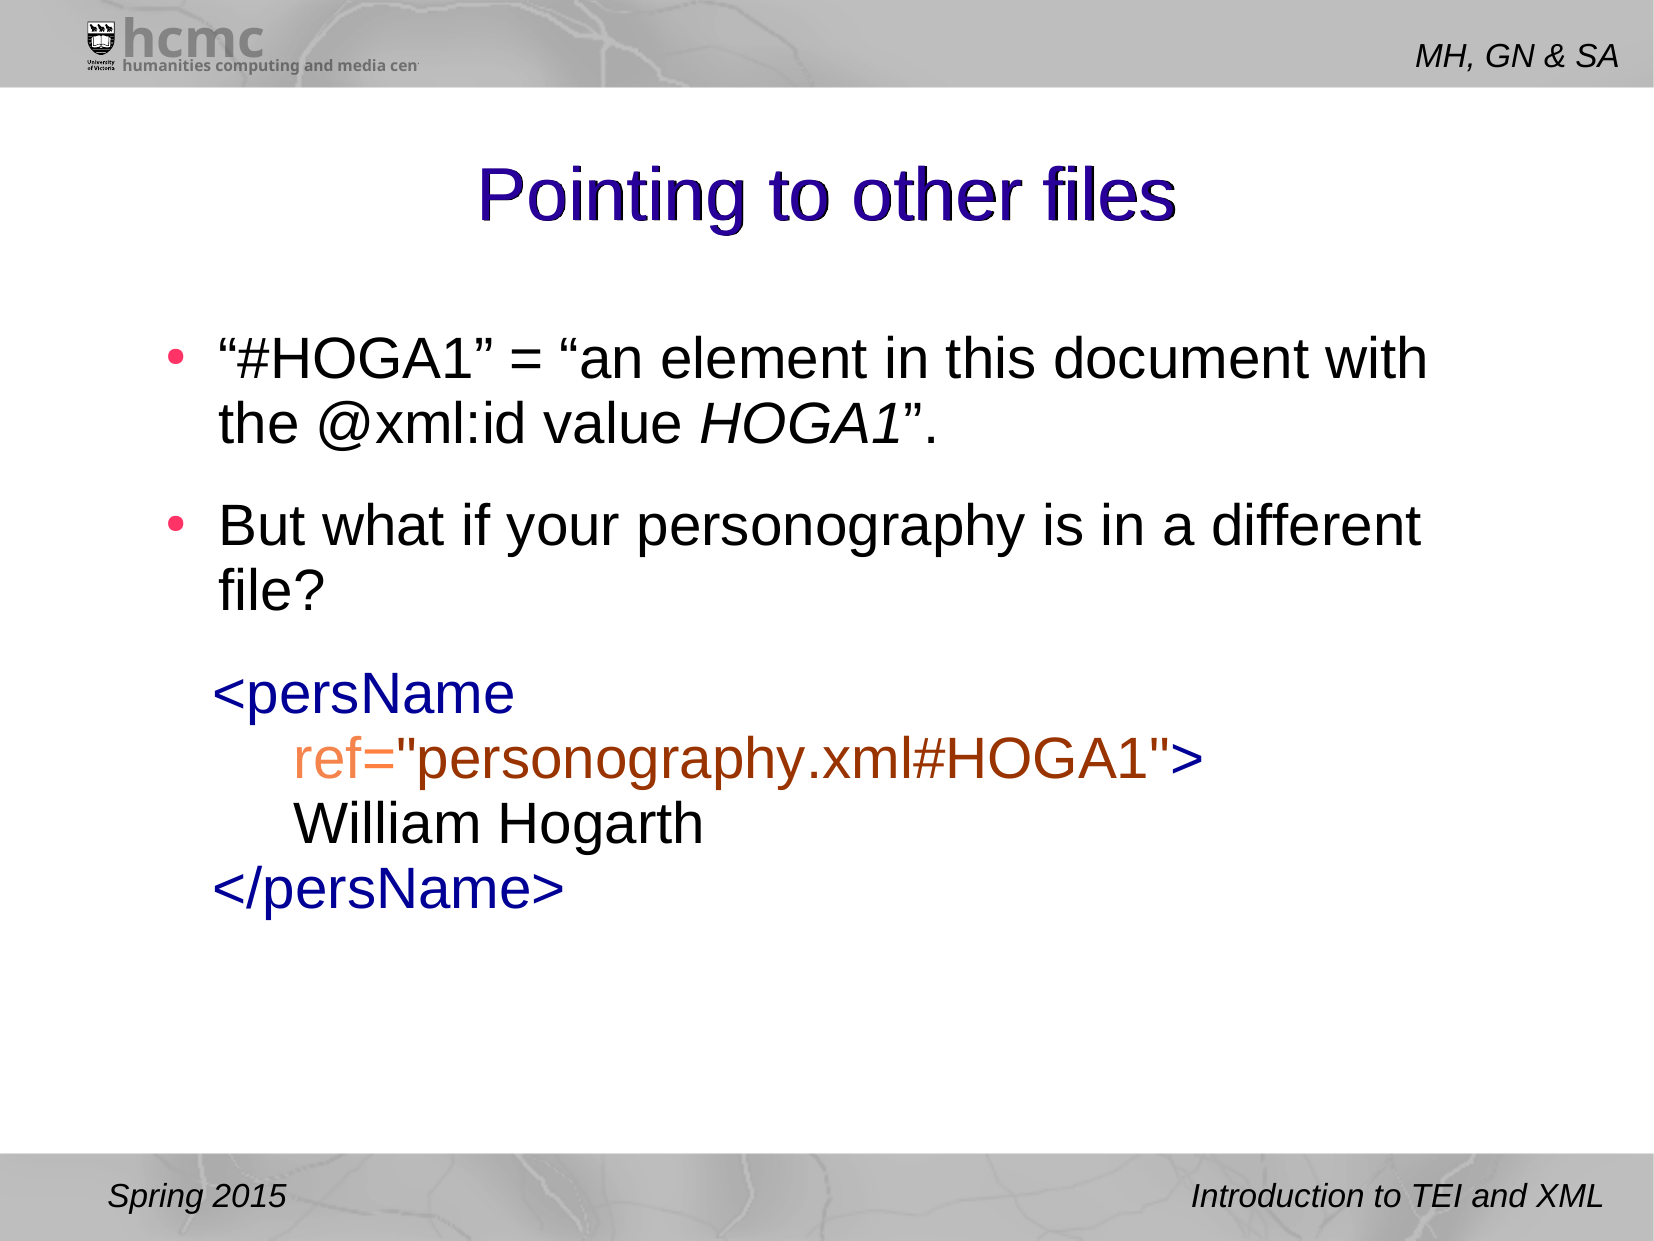

# Pointing to other files
“#HOGA1” = “an element in this document with the @xml:id value HOGA1”.
But what if your personography is in a different file?
 <persName
 ref="personography.xml#HOGA1">
 William Hogarth
 </persName>